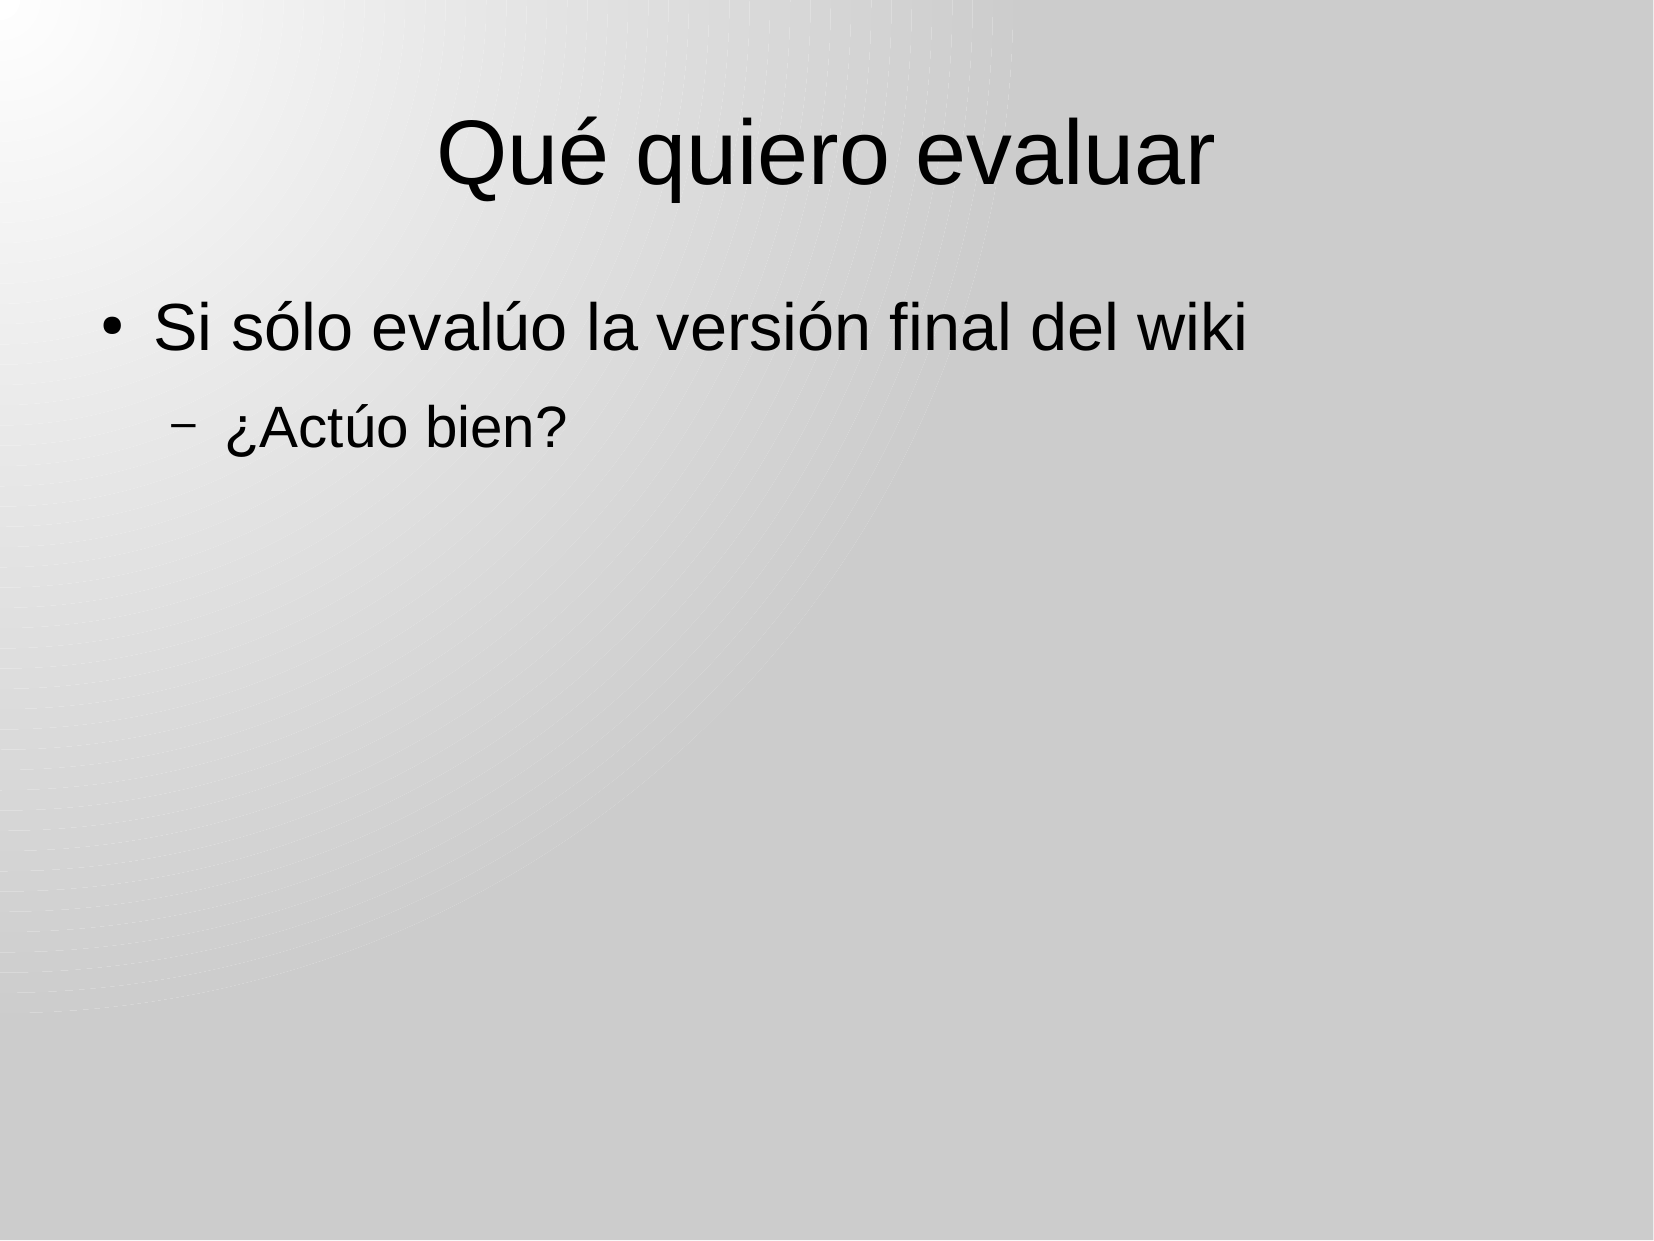

# Qué quiero evaluar
Si sólo evalúo la versión final del wiki
¿Actúo bien?